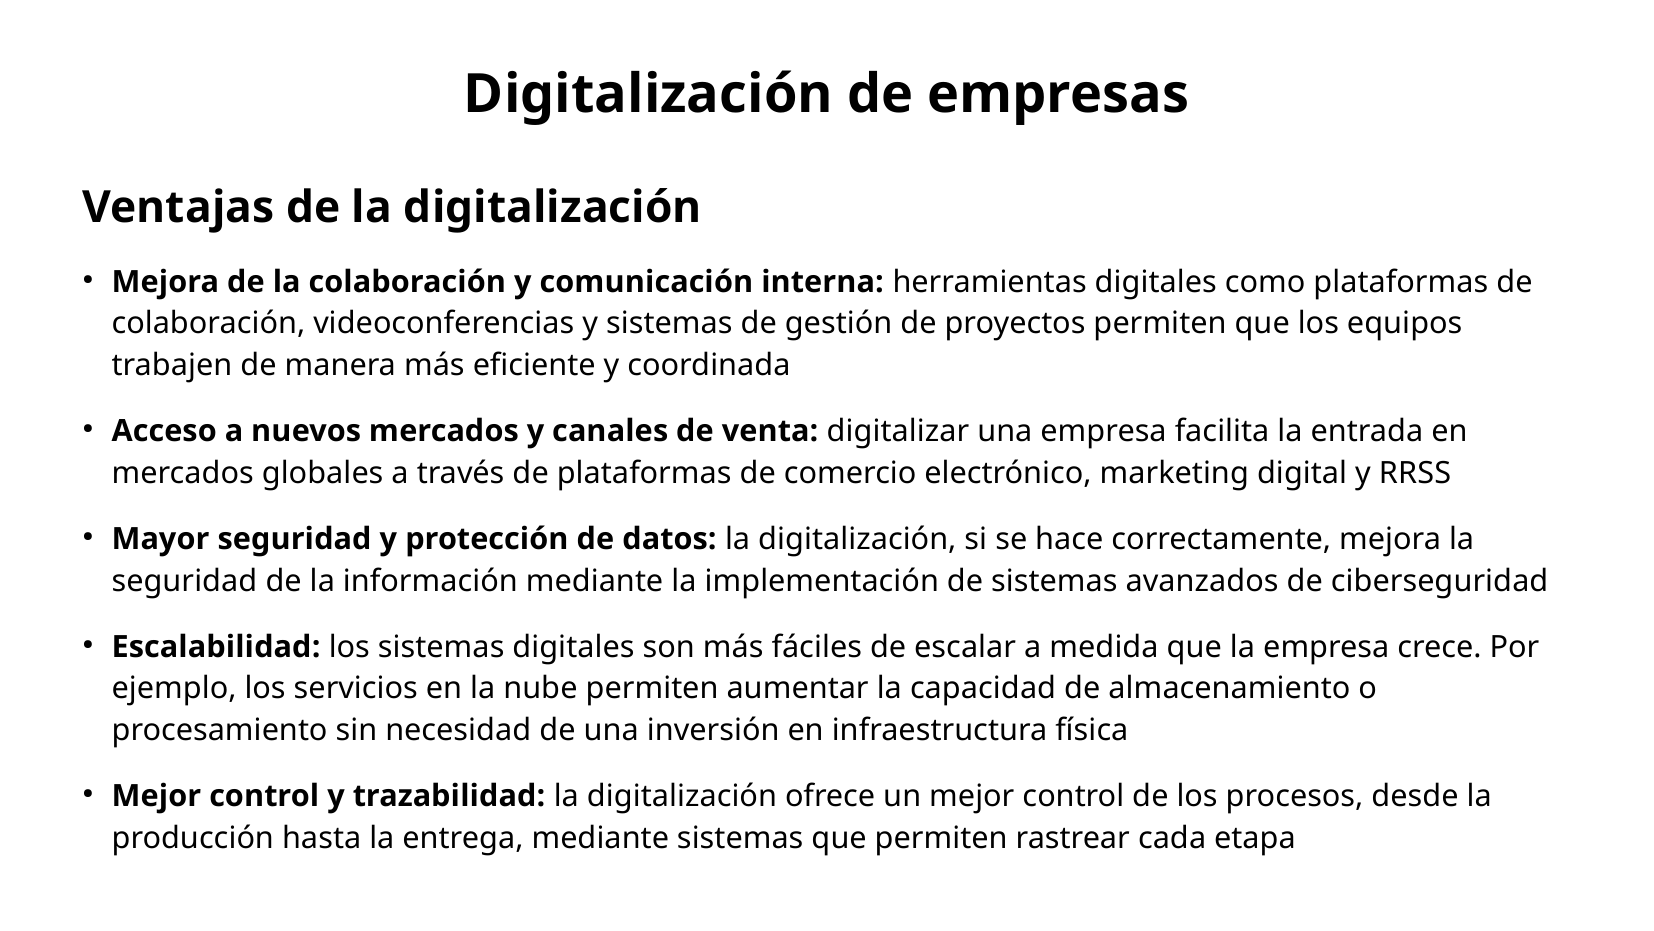

# Digitalización de empresas
Ventajas de la digitalización
Mejora de la colaboración y comunicación interna: herramientas digitales como plataformas de colaboración, videoconferencias y sistemas de gestión de proyectos permiten que los equipos trabajen de manera más eficiente y coordinada
Acceso a nuevos mercados y canales de venta: digitalizar una empresa facilita la entrada en mercados globales a través de plataformas de comercio electrónico, marketing digital y RRSS
Mayor seguridad y protección de datos: la digitalización, si se hace correctamente, mejora la seguridad de la información mediante la implementación de sistemas avanzados de ciberseguridad
Escalabilidad: los sistemas digitales son más fáciles de escalar a medida que la empresa crece. Por ejemplo, los servicios en la nube permiten aumentar la capacidad de almacenamiento o procesamiento sin necesidad de una inversión en infraestructura física
Mejor control y trazabilidad: la digitalización ofrece un mejor control de los procesos, desde la producción hasta la entrega, mediante sistemas que permiten rastrear cada etapa